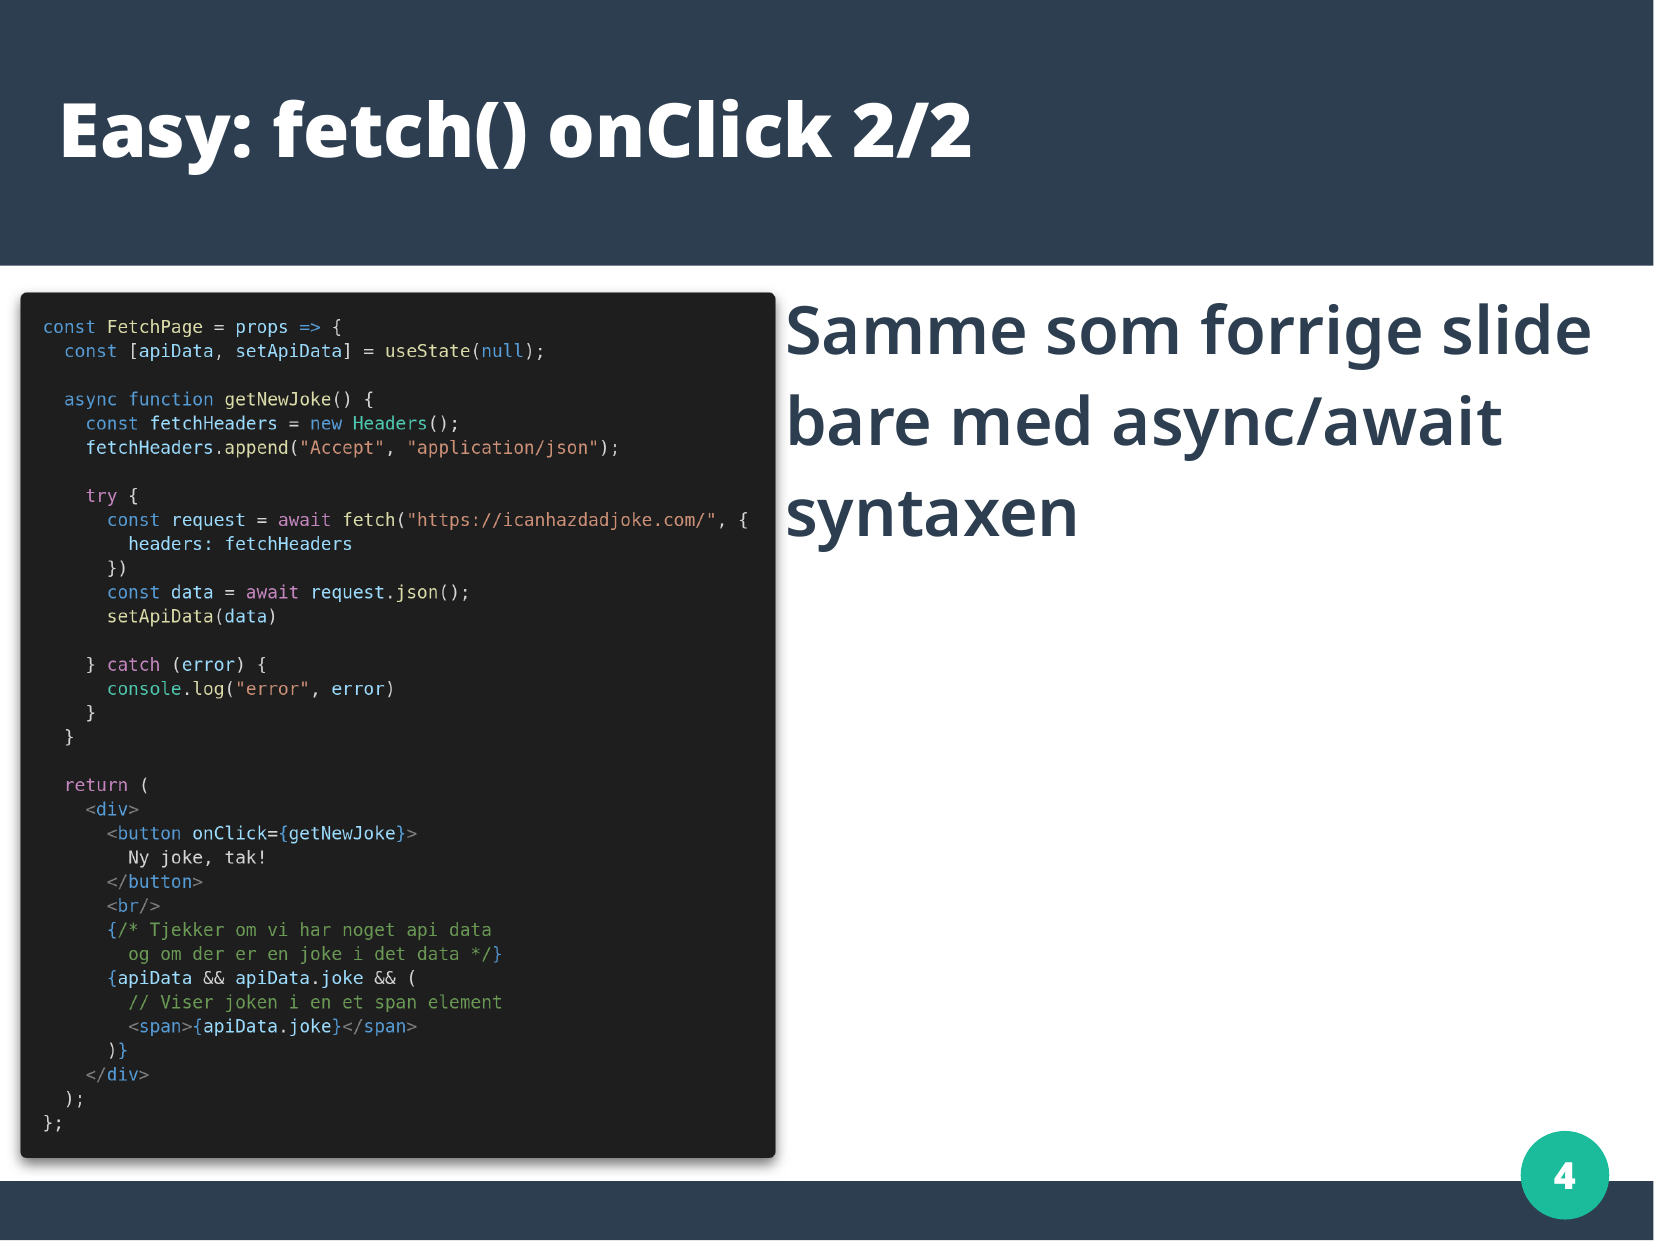

# Easy: fetch() onClick 2/2
Samme som forrige slide bare med async/await syntaxen
4